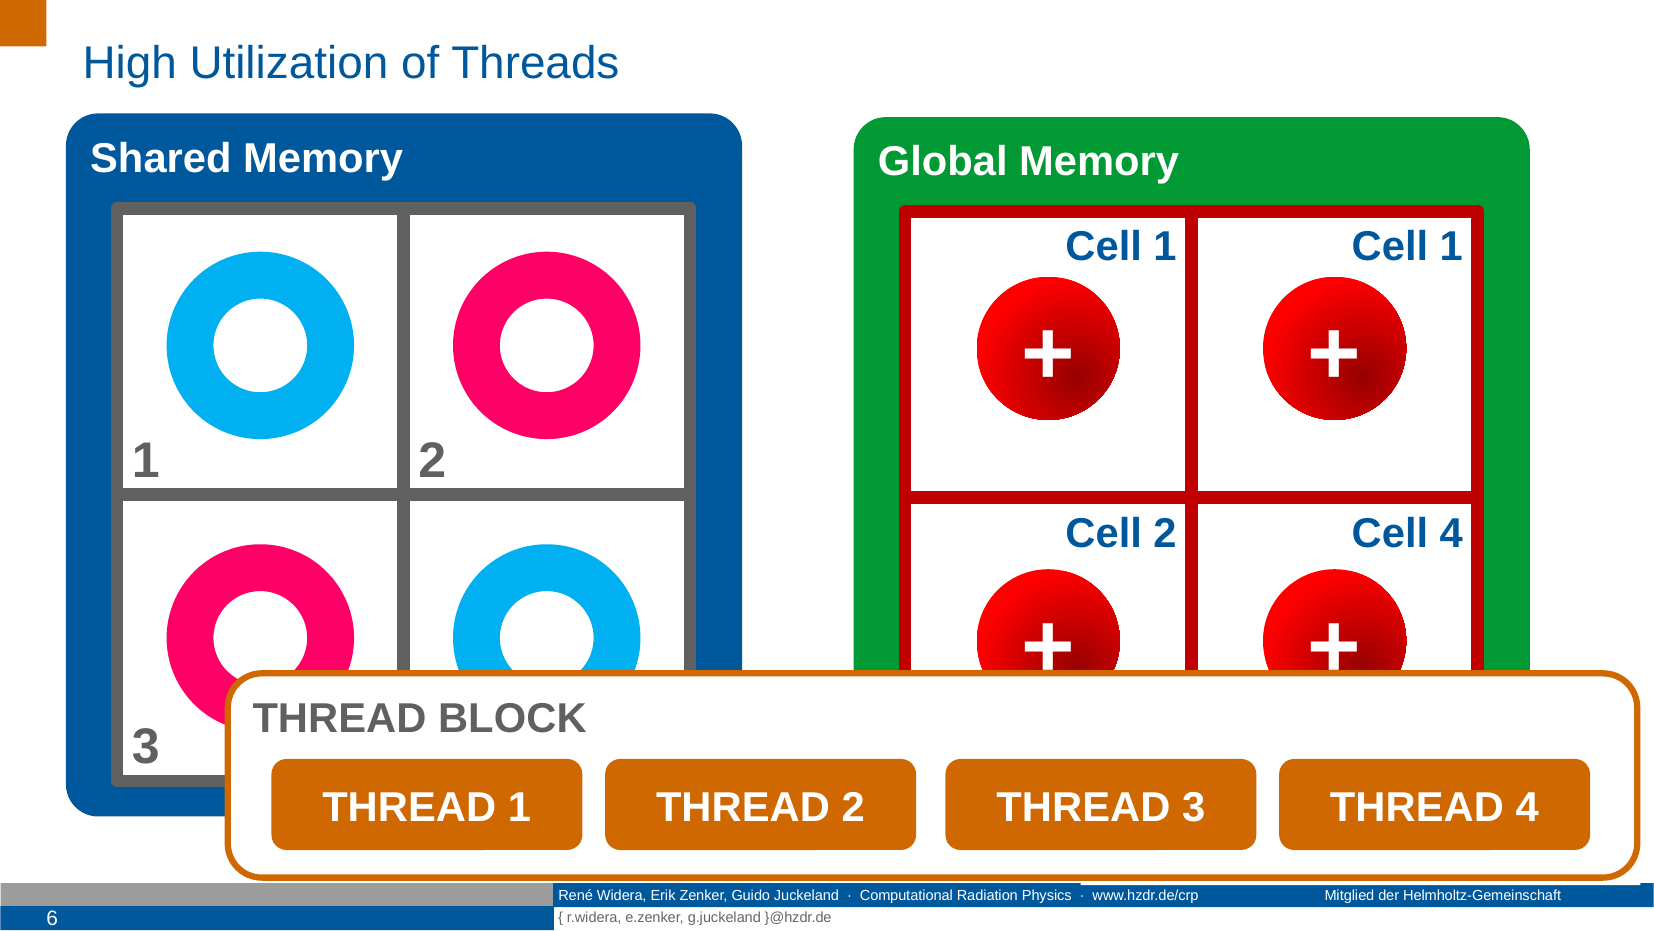

# High Utilization of Threads
Shared Memory
Global Memory
1
2
Cell 1
Cell 1
+
+
3
4
Cell 2
Cell 4
+
+
THREAD BLOCK
THREAD 1
THREAD 2
THREAD 3
THREAD 4